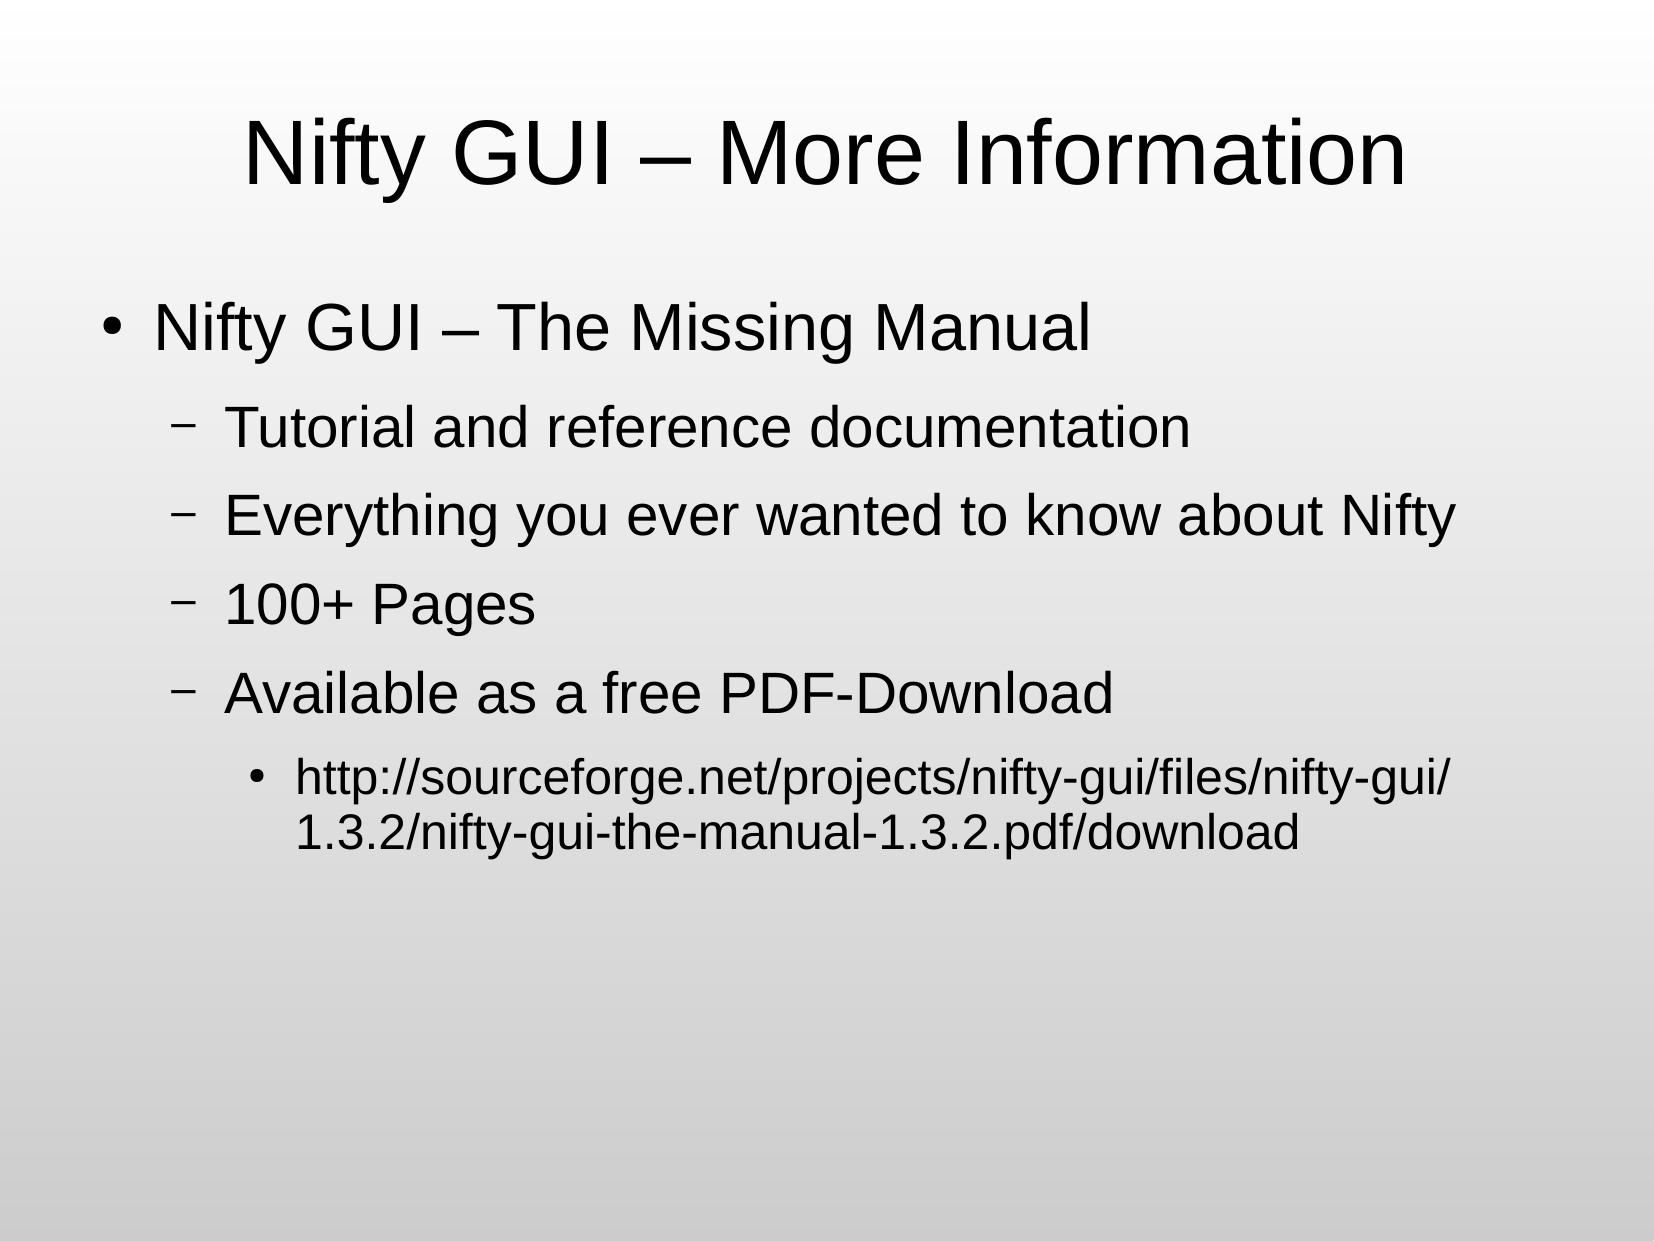

# Nifty GUI – More Information
Nifty GUI – The Missing Manual
Tutorial and reference documentation
Everything you ever wanted to know about Nifty
100+ Pages
Available as a free PDF-Download
http://sourceforge.net/projects/nifty-gui/files/nifty-gui/1.3.2/nifty-gui-the-manual-1.3.2.pdf/download